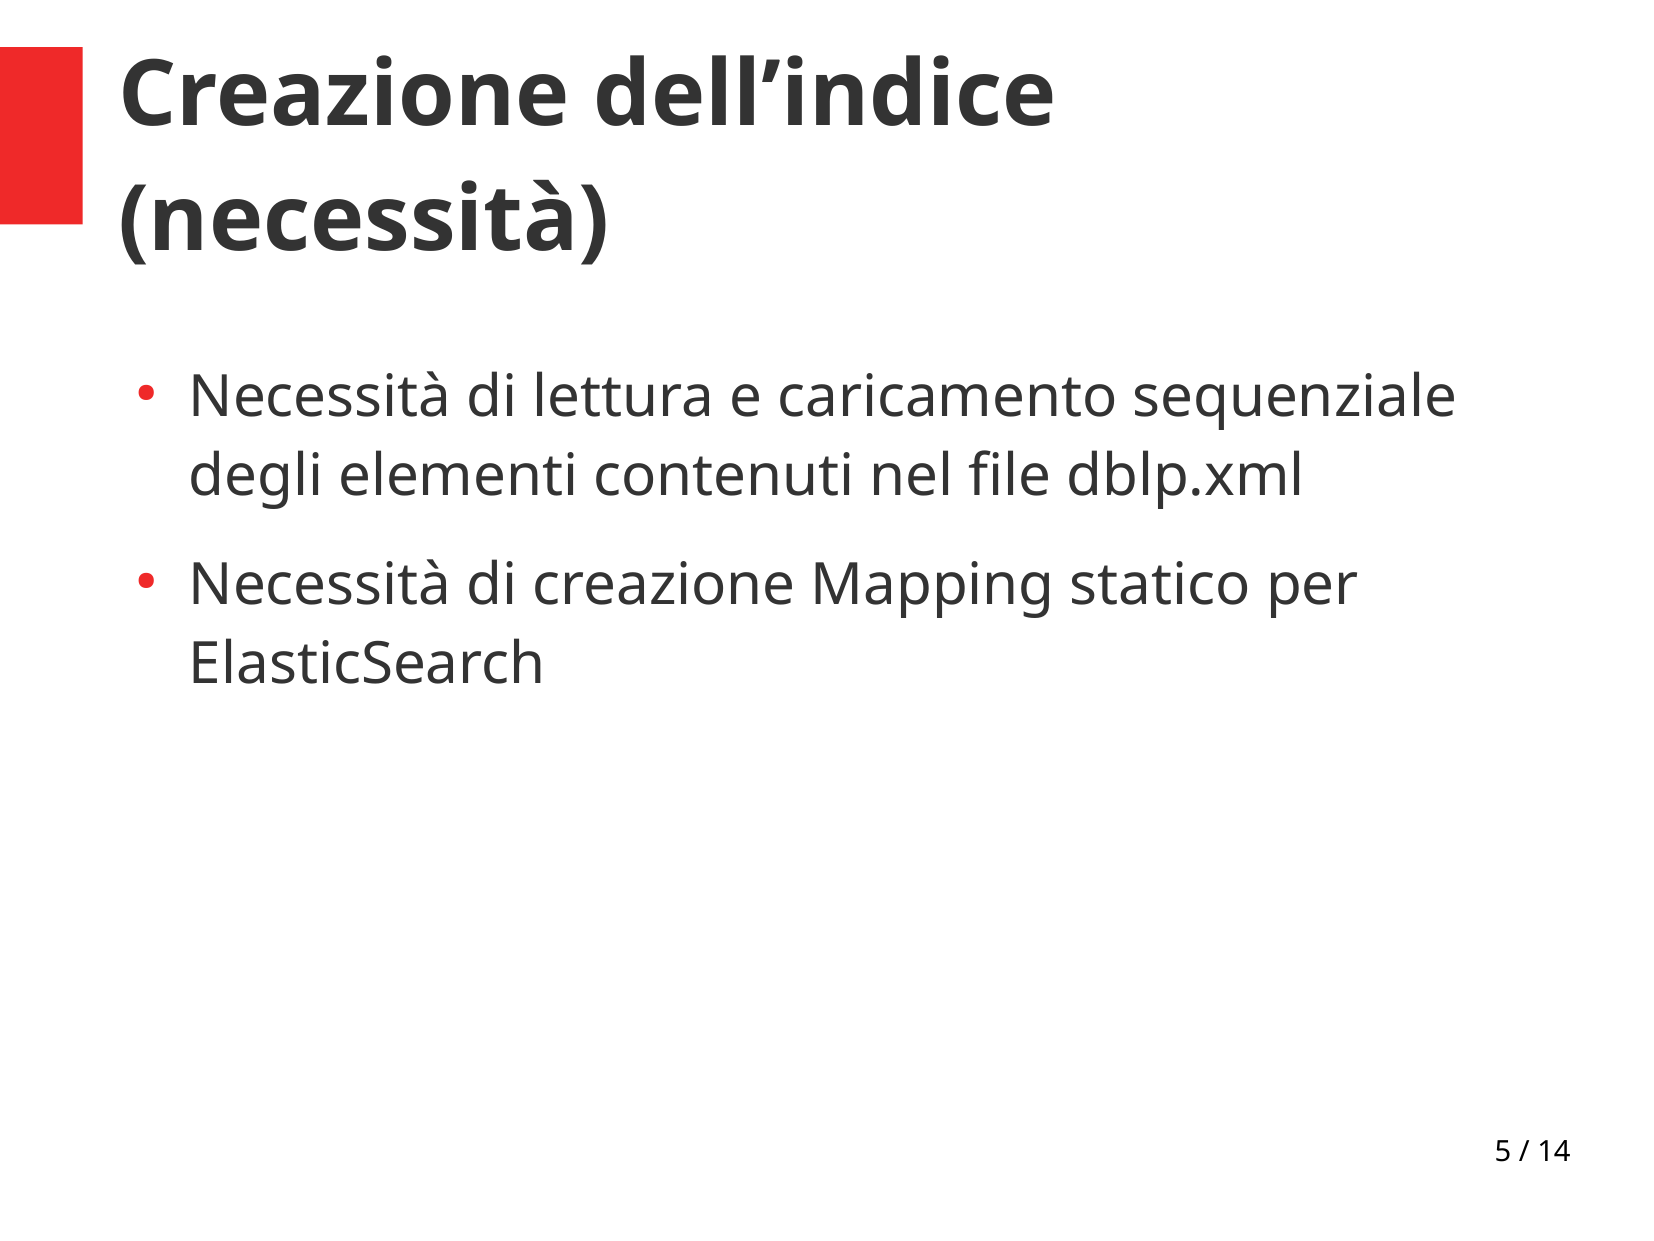

# Creazione dell’indice (necessità)
Necessità di lettura e caricamento sequenziale degli elementi contenuti nel file dblp.xml
Necessità di creazione Mapping statico per ElasticSearch
5